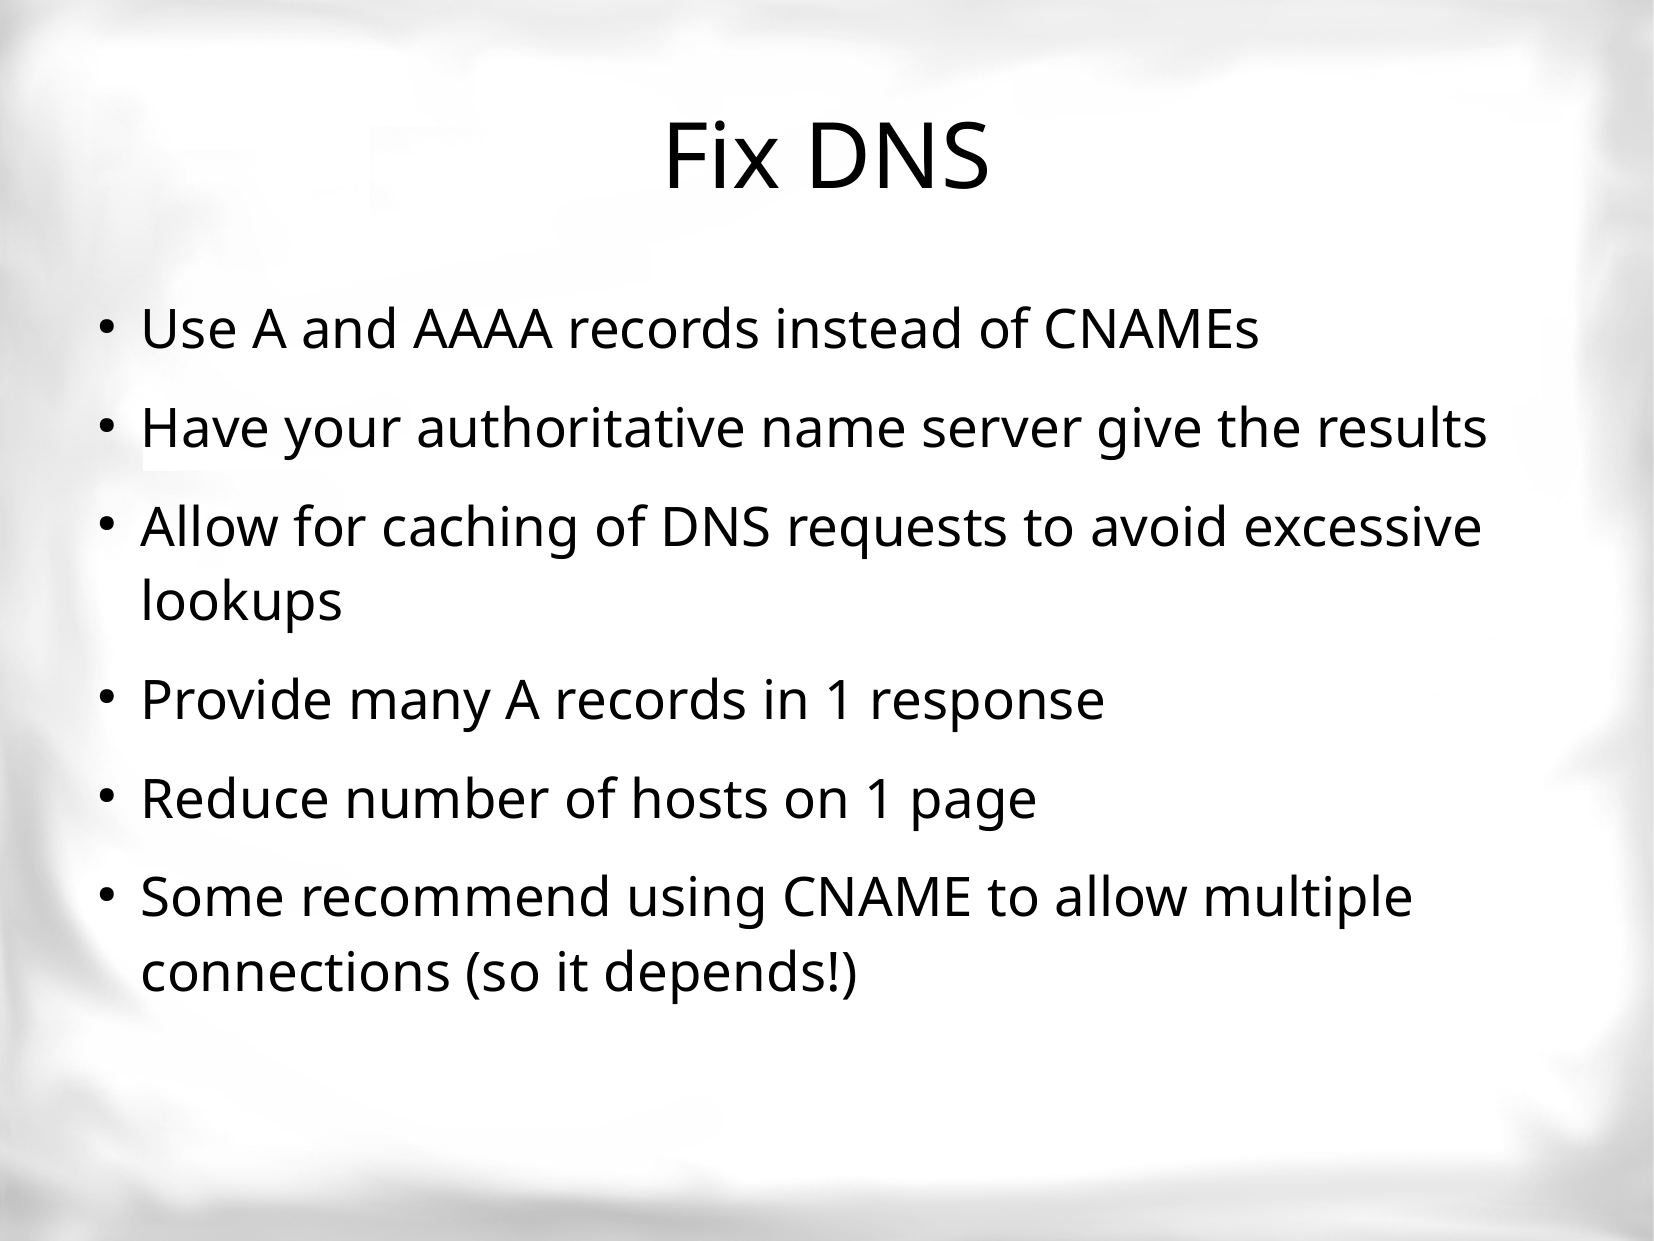

# Fix DNS
Use A and AAAA records instead of CNAMEs
Have your authoritative name server give the results
Allow for caching of DNS requests to avoid excessive lookups
Provide many A records in 1 response
Reduce number of hosts on 1 page
Some recommend using CNAME to allow multiple connections (so it depends!)